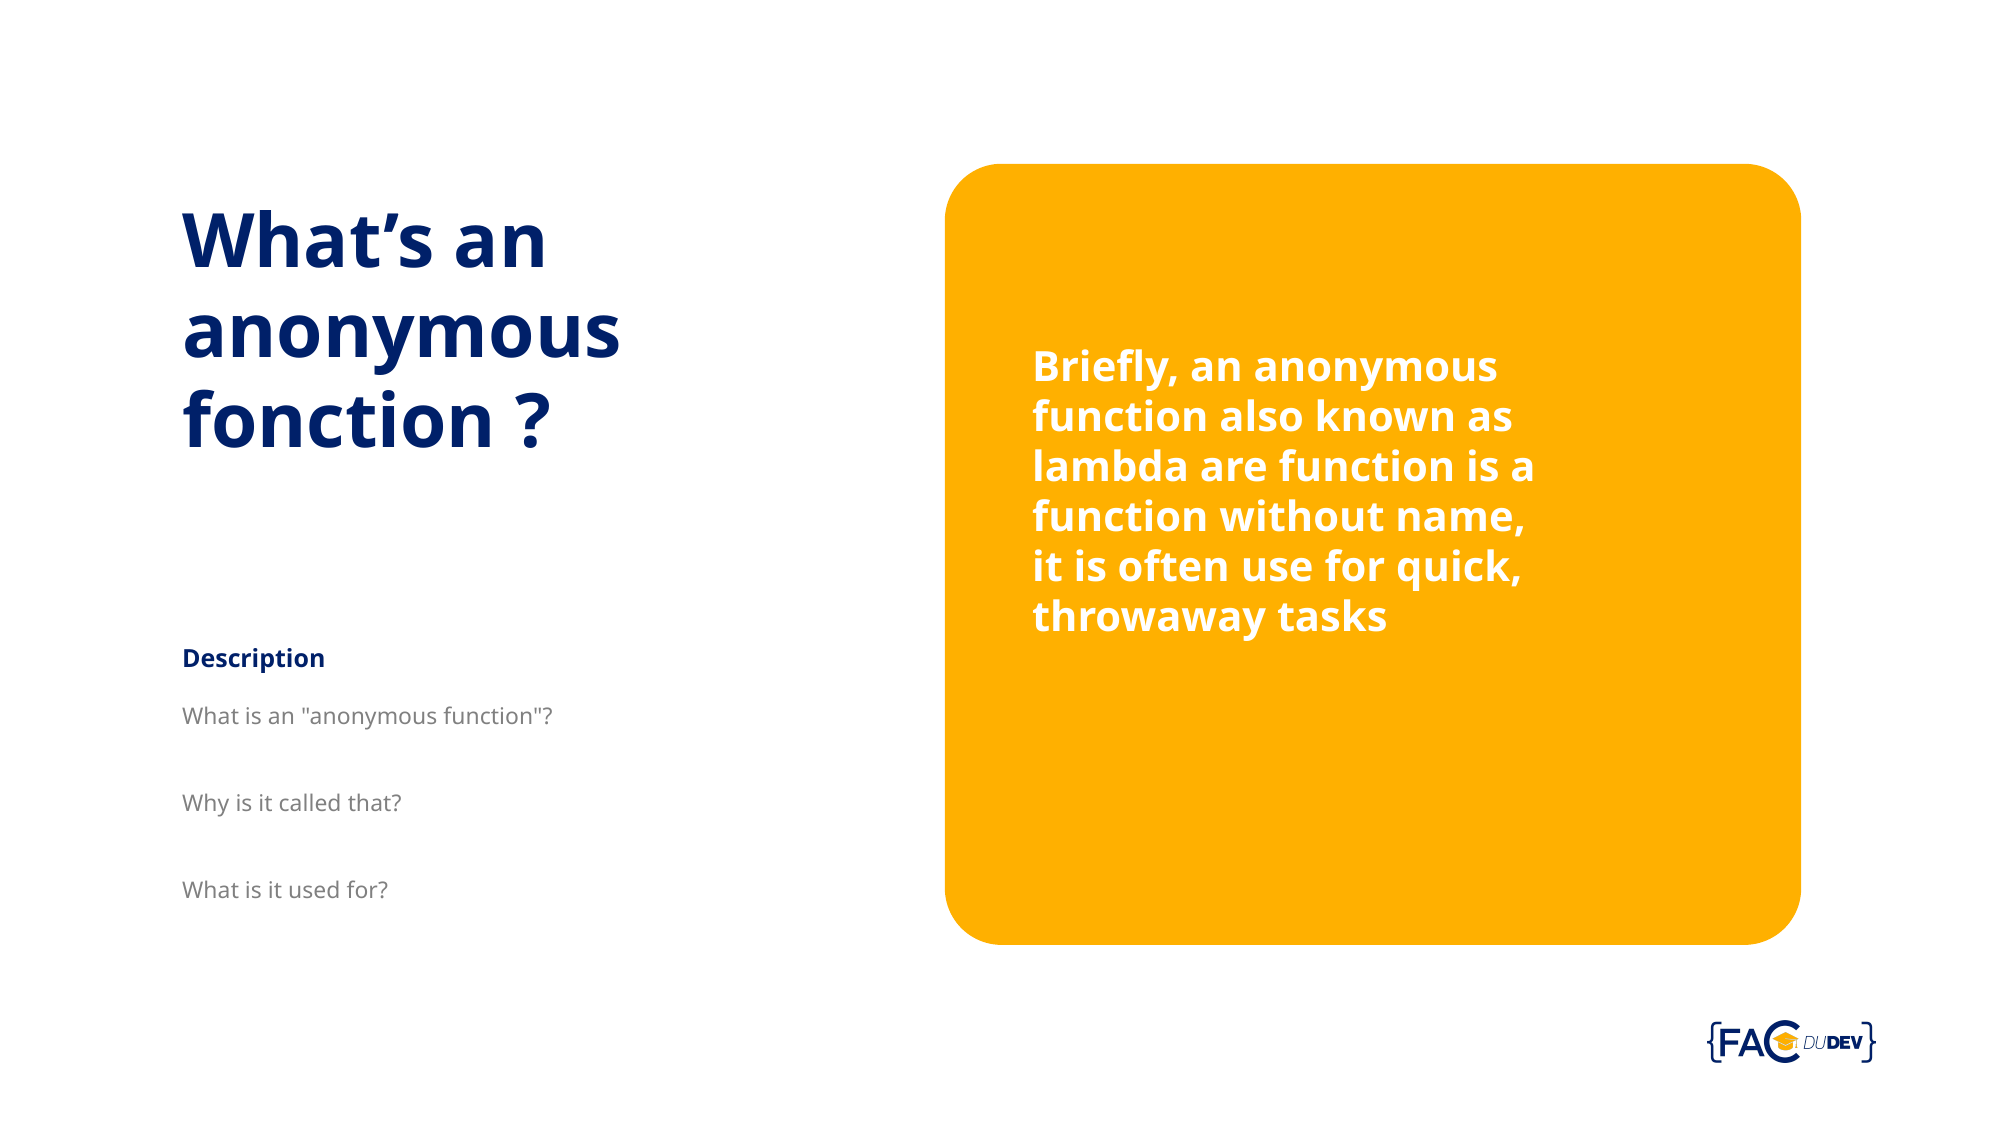

What’s an anonymous fonction ?
Briefly, an anonymous function also known as lambda are function is a function without name, it is often use for quick, throwaway tasks
Description
What is an "anonymous function"?
Why is it called that?
What is it used for?